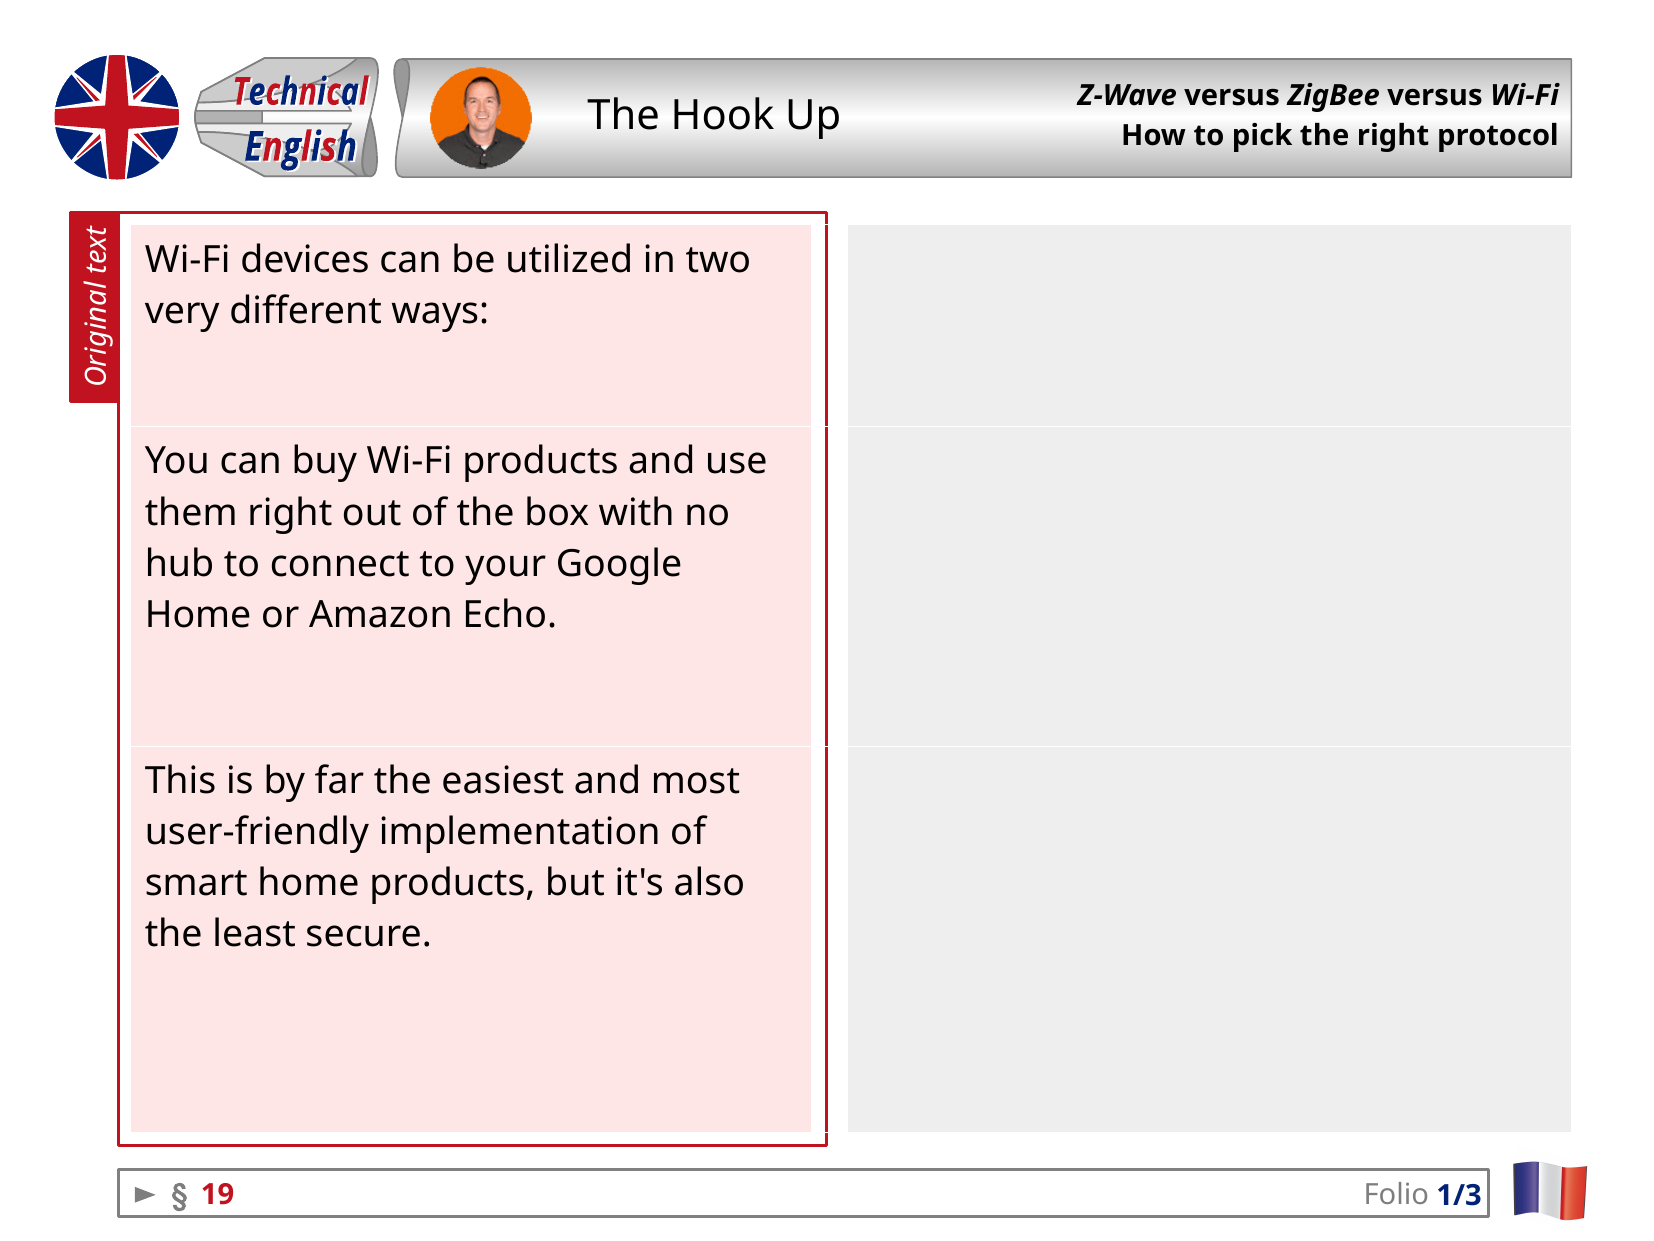

#
| Wi-Fi devices can be utilized in two very different ways: | | |
| --- | --- | --- |
| You can buy Wi-Fi products and use them right out of the box with no hub to connect to your Google Home or Amazon Echo. | | |
| This is by far the easiest and most user-friendly implementation of smart home products, but it's also the least secure. | | |
19
1/3